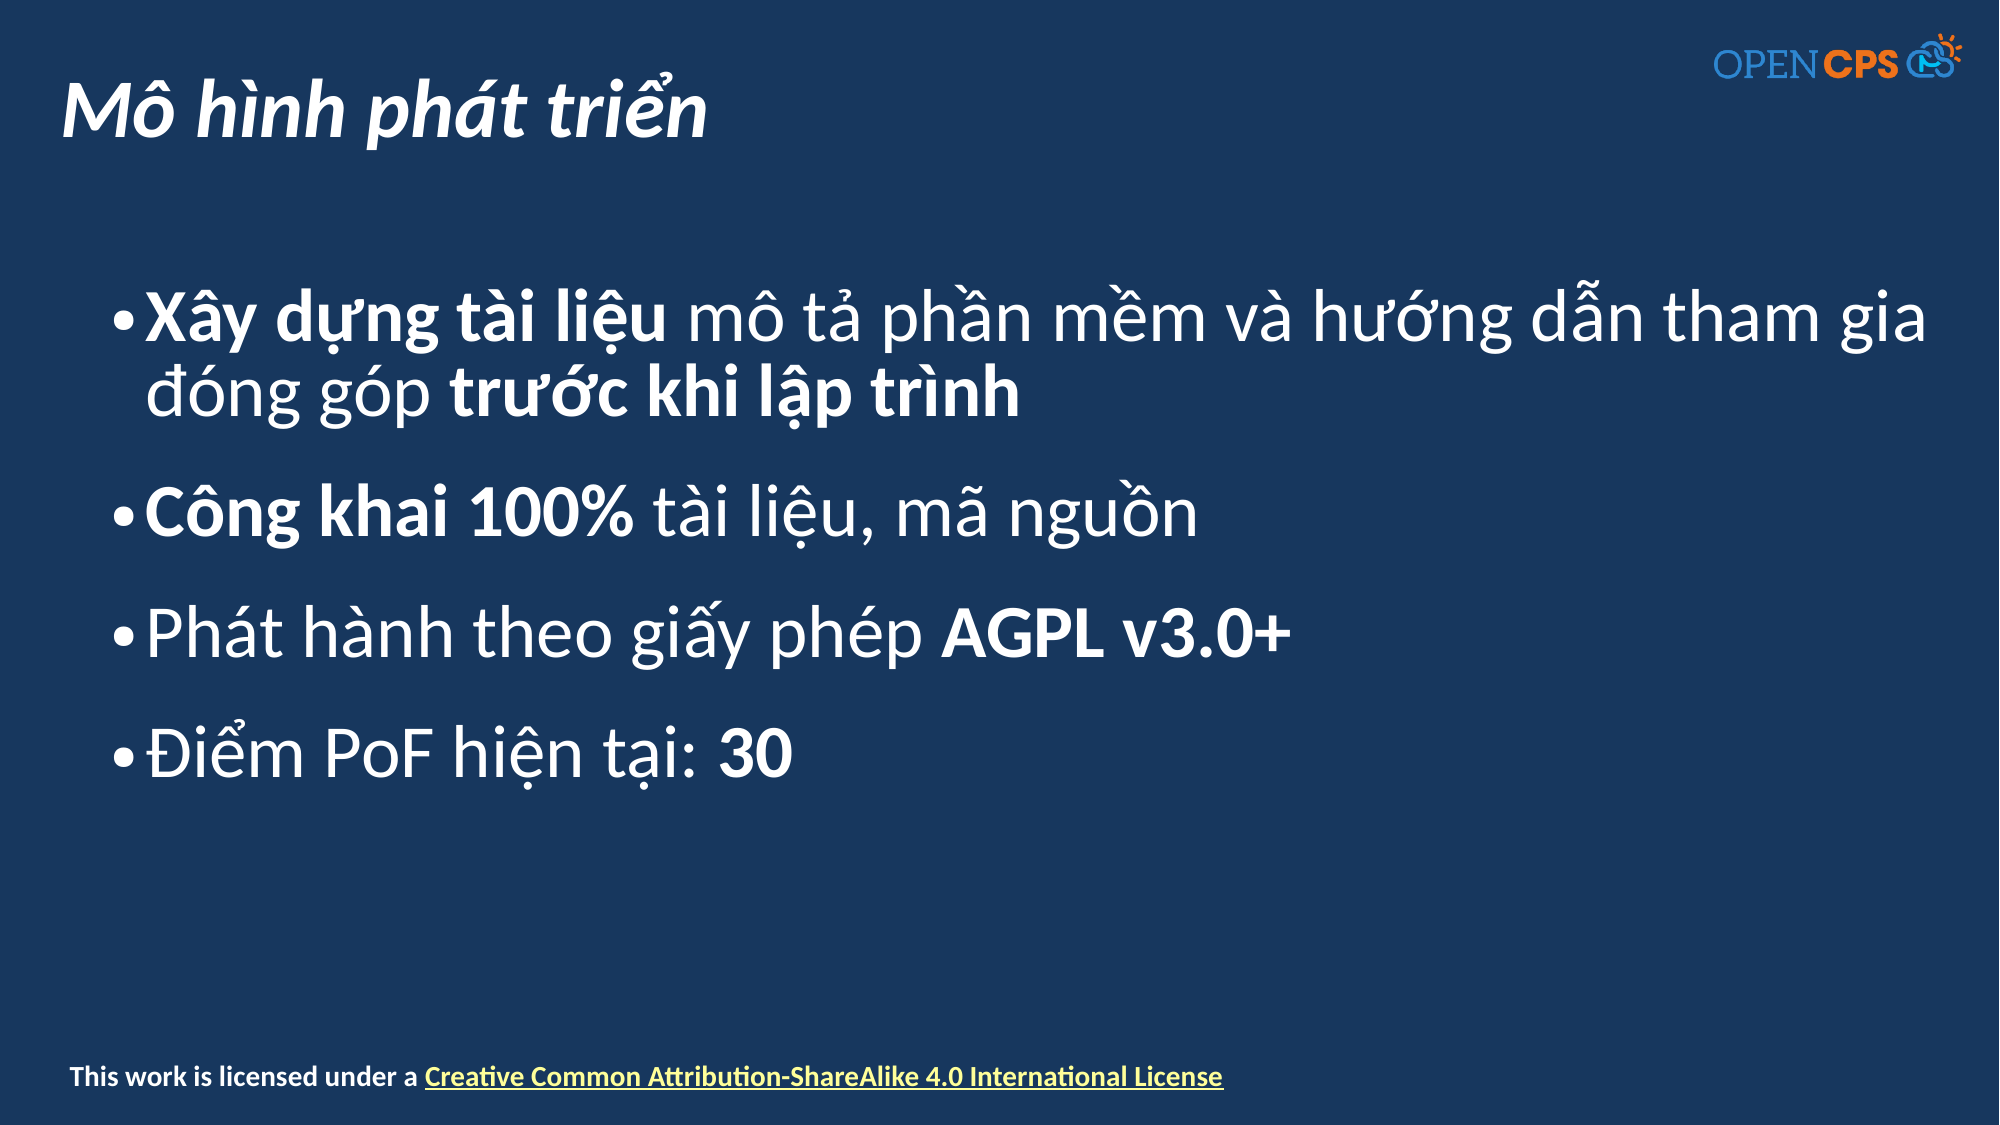

Mô hình phát triển
Xây dựng tài liệu mô tả phần mềm và hướng dẫn tham gia đóng góp trước khi lập trình
Công khai 100% tài liệu, mã nguồn
Phát hành theo giấy phép AGPL v3.0+
Điểm PoF hiện tại: 30
This work is licensed under a Creative Common Attribution-ShareAlike 4.0 International License